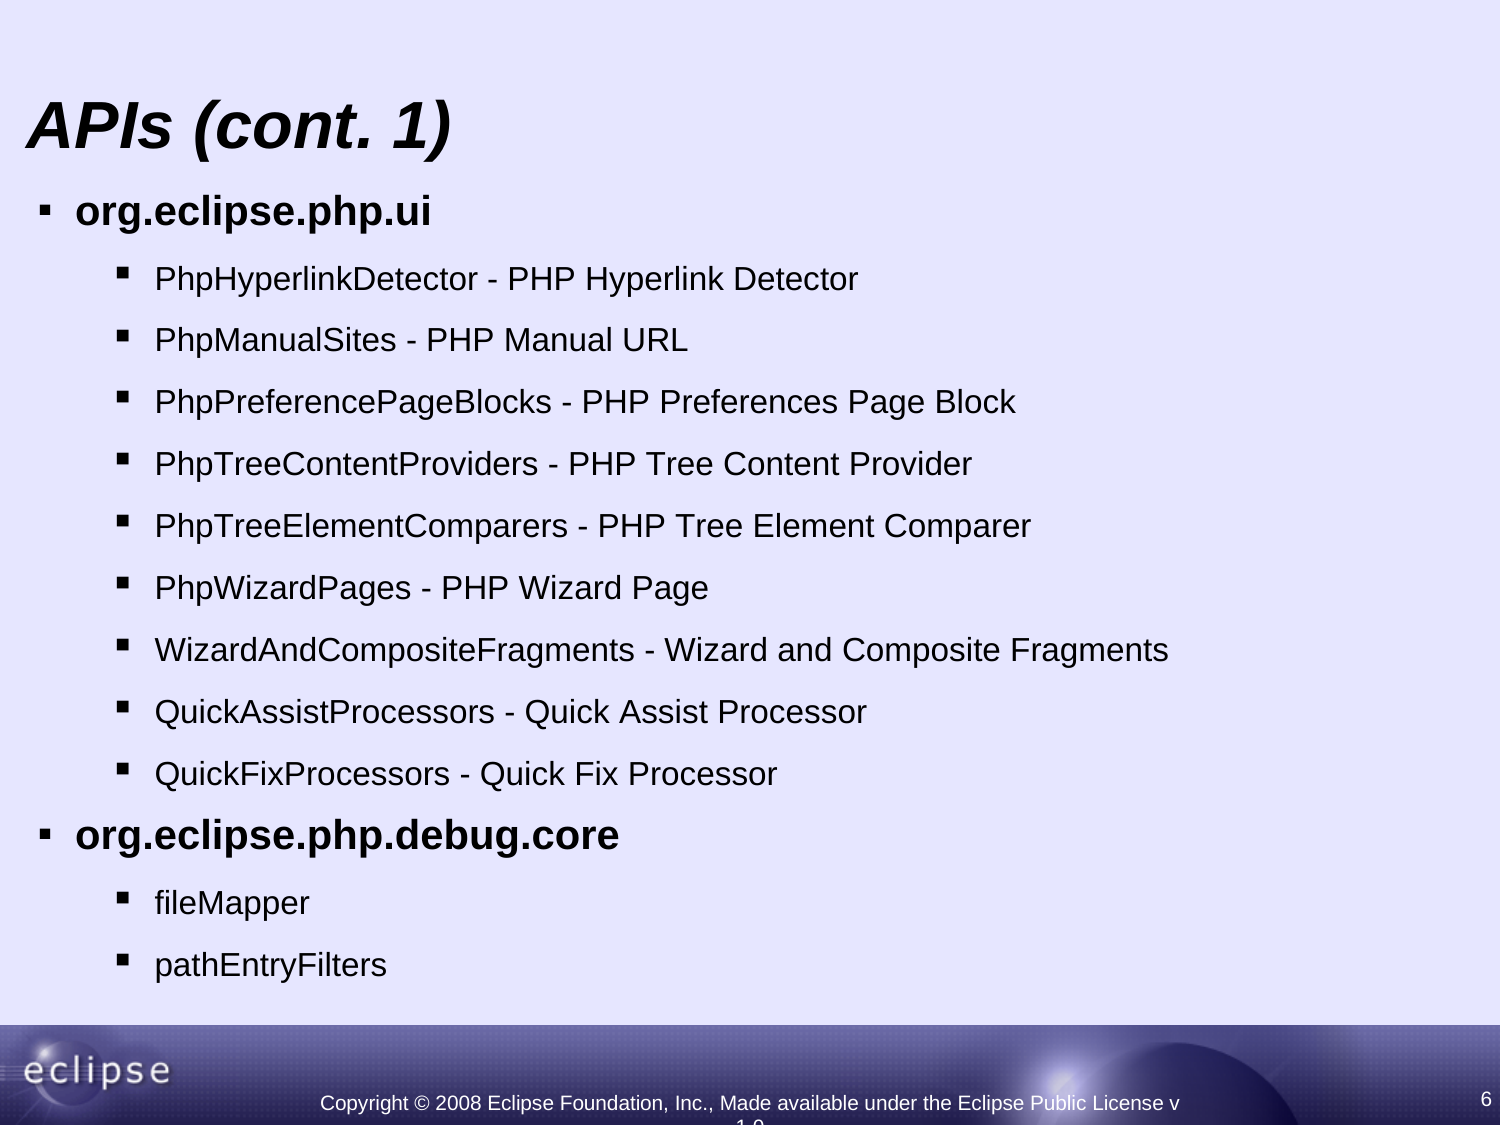

# APIs (cont. 1)
org.eclipse.php.ui
PhpHyperlinkDetector - PHP Hyperlink Detector
PhpManualSites - PHP Manual URL
PhpPreferencePageBlocks - PHP Preferences Page Block
PhpTreeContentProviders - PHP Tree Content Provider
PhpTreeElementComparers - PHP Tree Element Comparer
PhpWizardPages - PHP Wizard Page
WizardAndCompositeFragments - Wizard and Composite Fragments
QuickAssistProcessors - Quick Assist Processor
QuickFixProcessors - Quick Fix Processor
org.eclipse.php.debug.core
fileMapper
pathEntryFilters
6